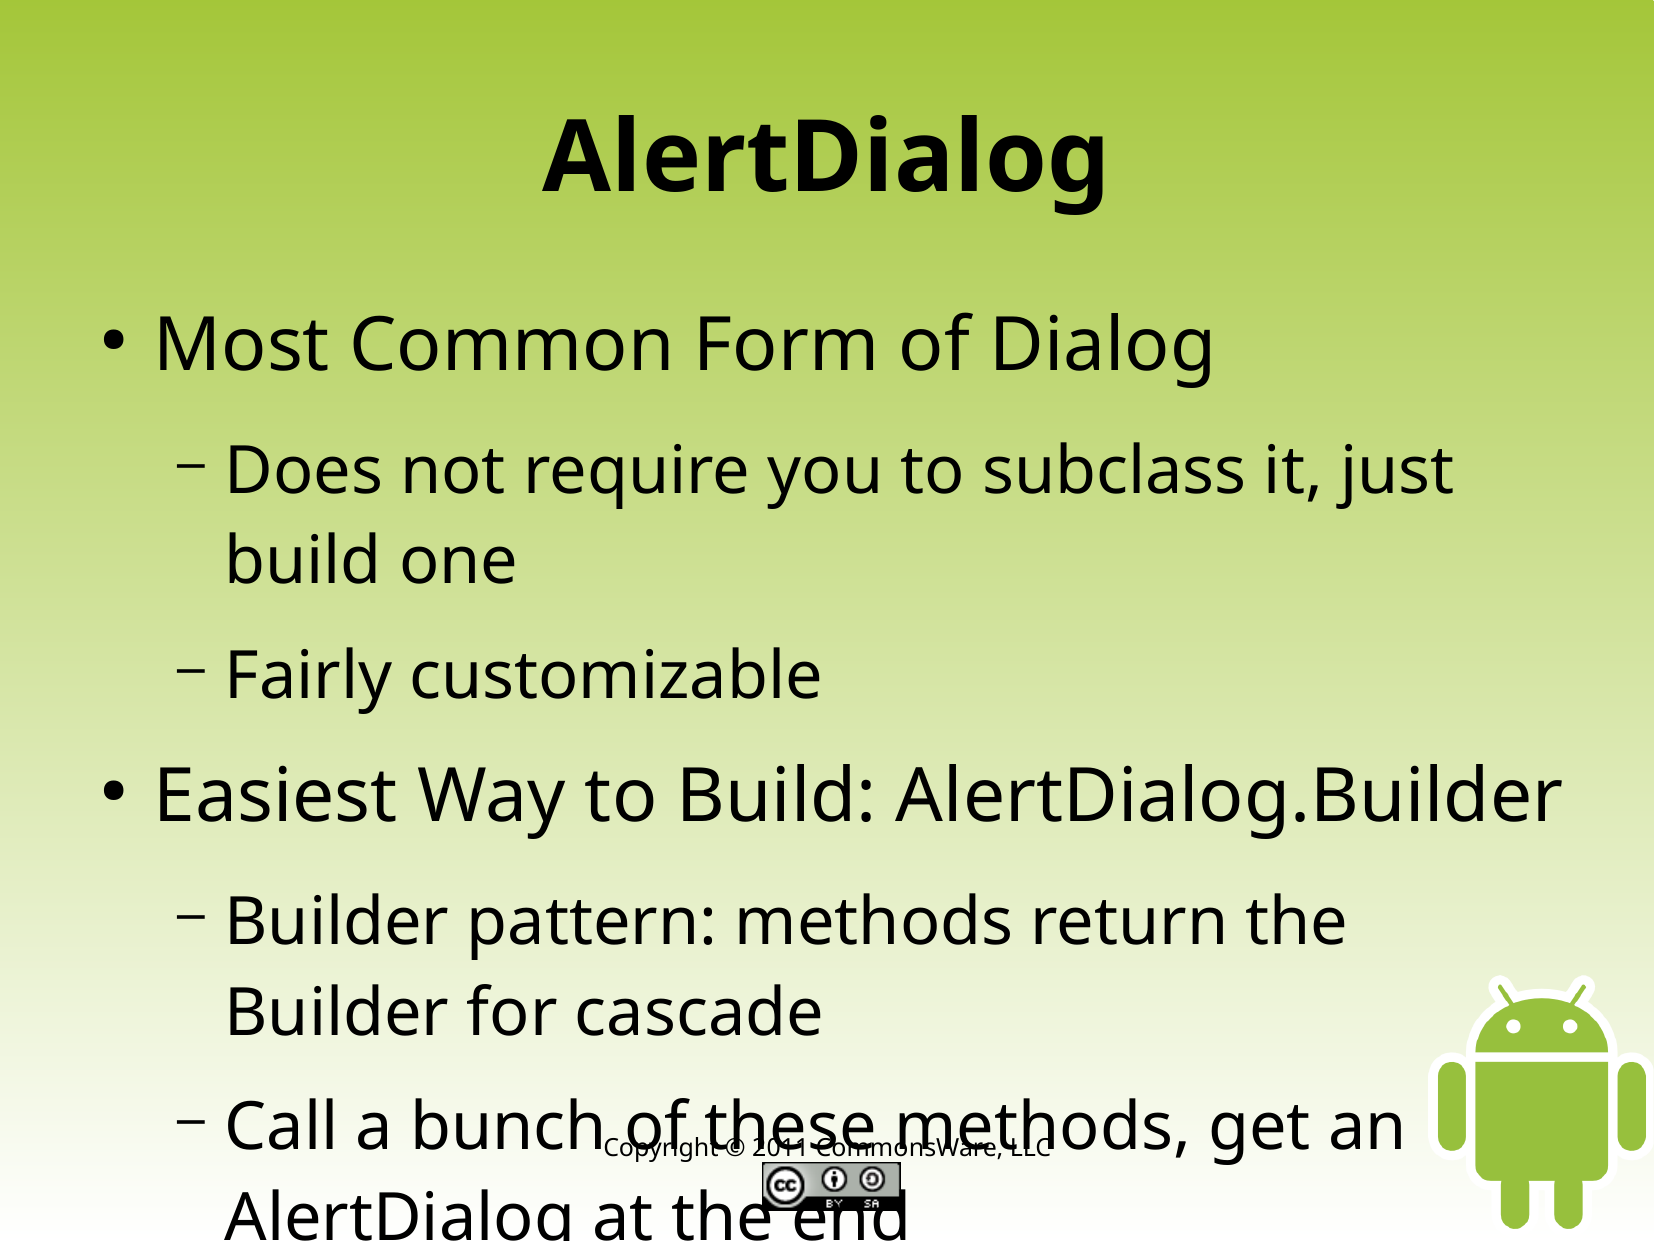

# AlertDialog
Most Common Form of Dialog
Does not require you to subclass it, just build one
Fairly customizable
Easiest Way to Build: AlertDialog.Builder
Builder pattern: methods return the Builder for cascade
Call a bunch of these methods, get an
AlertDialog at the end